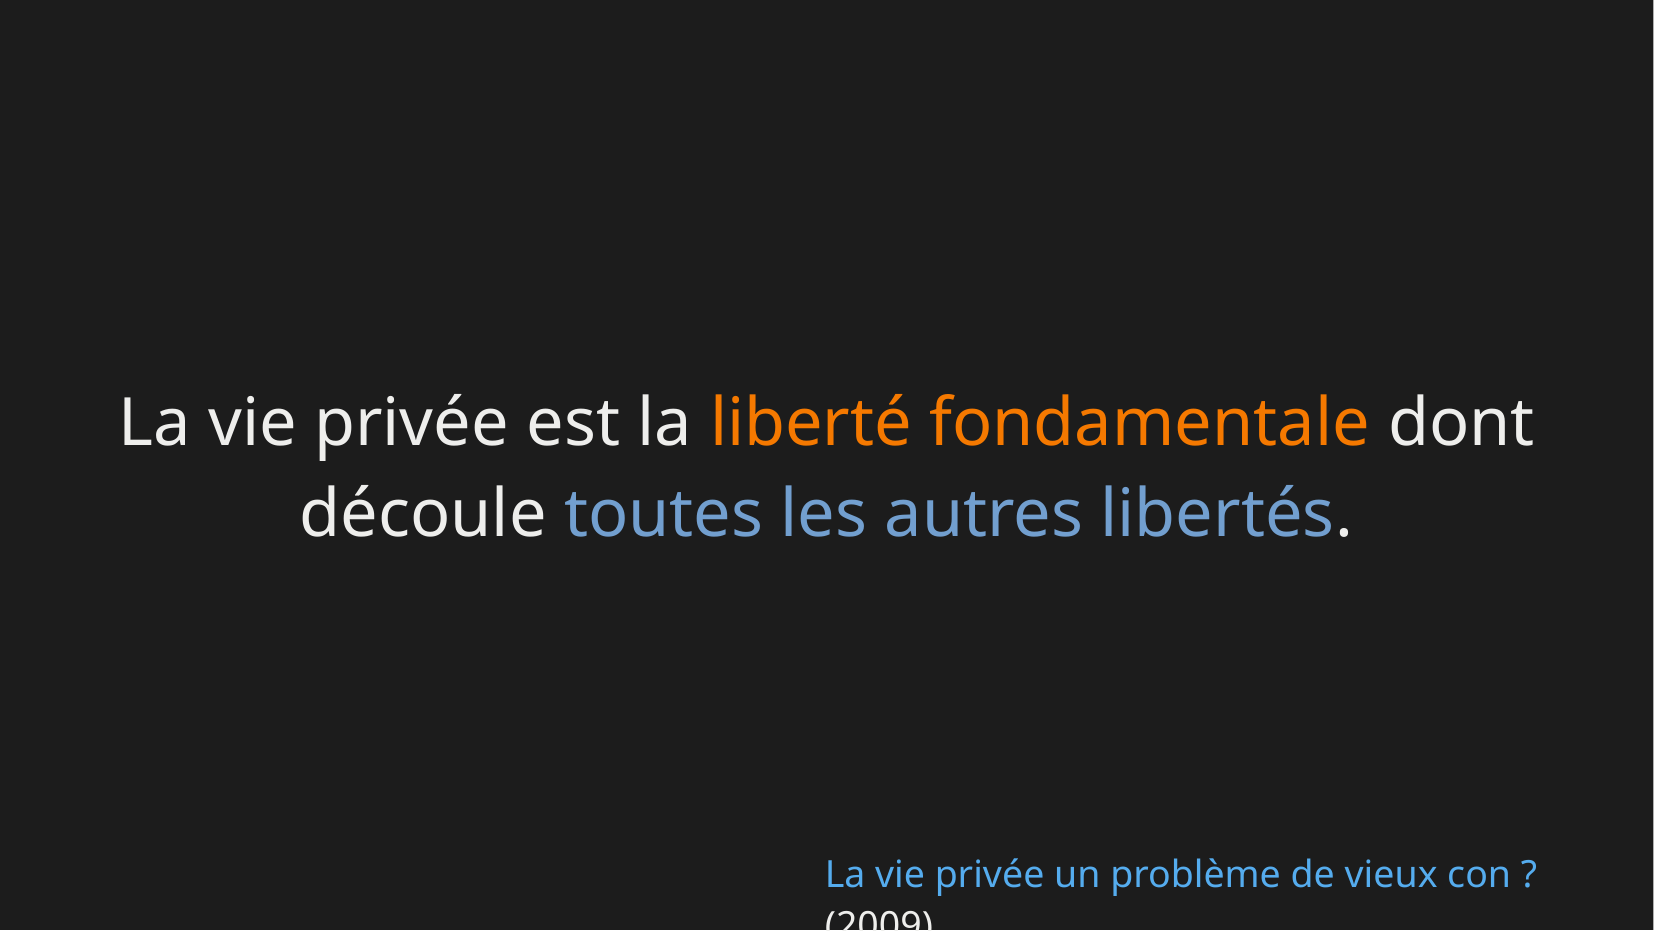

# La vie privée est la liberté fondamentale dont découle toutes les autres libertés.
La vie privée un problème de vieux con ? (2009)